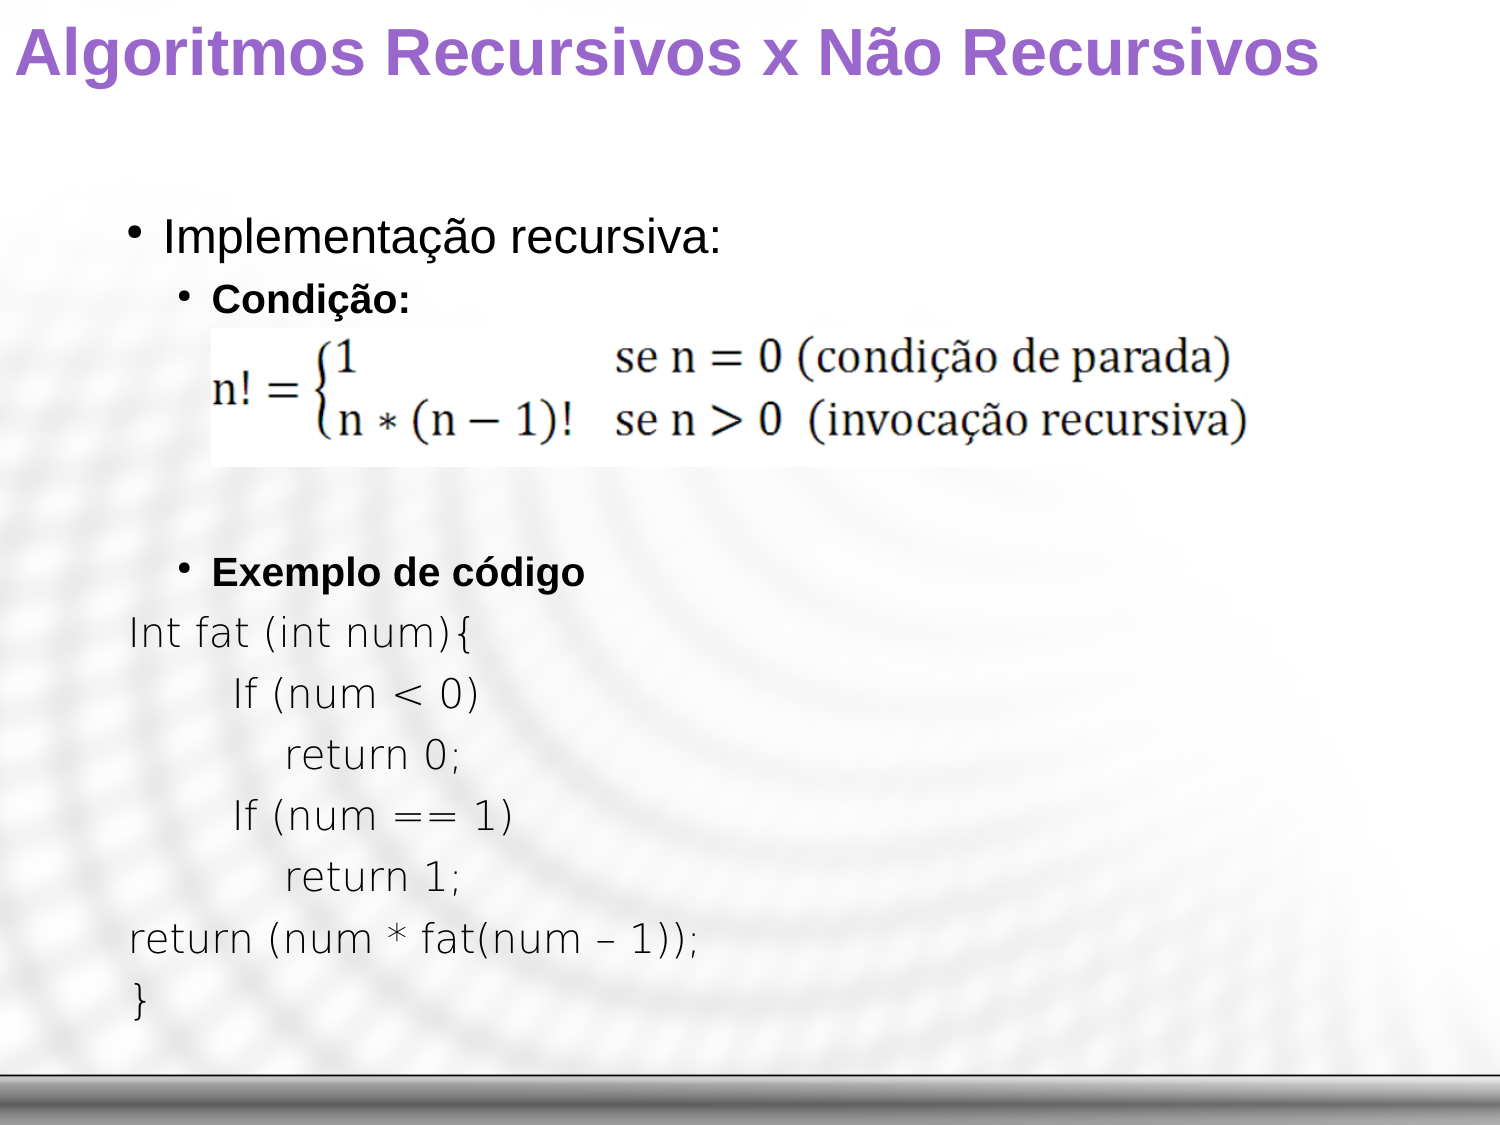

# Algoritmos Recursivos x Não Recursivos
Implementação recursiva:
Condição:
Exemplo de código
Int fat (int num){
 If (num < 0)
 return 0;
 If (num == 1)
 return 1;
return (num * fat(num – 1));
}